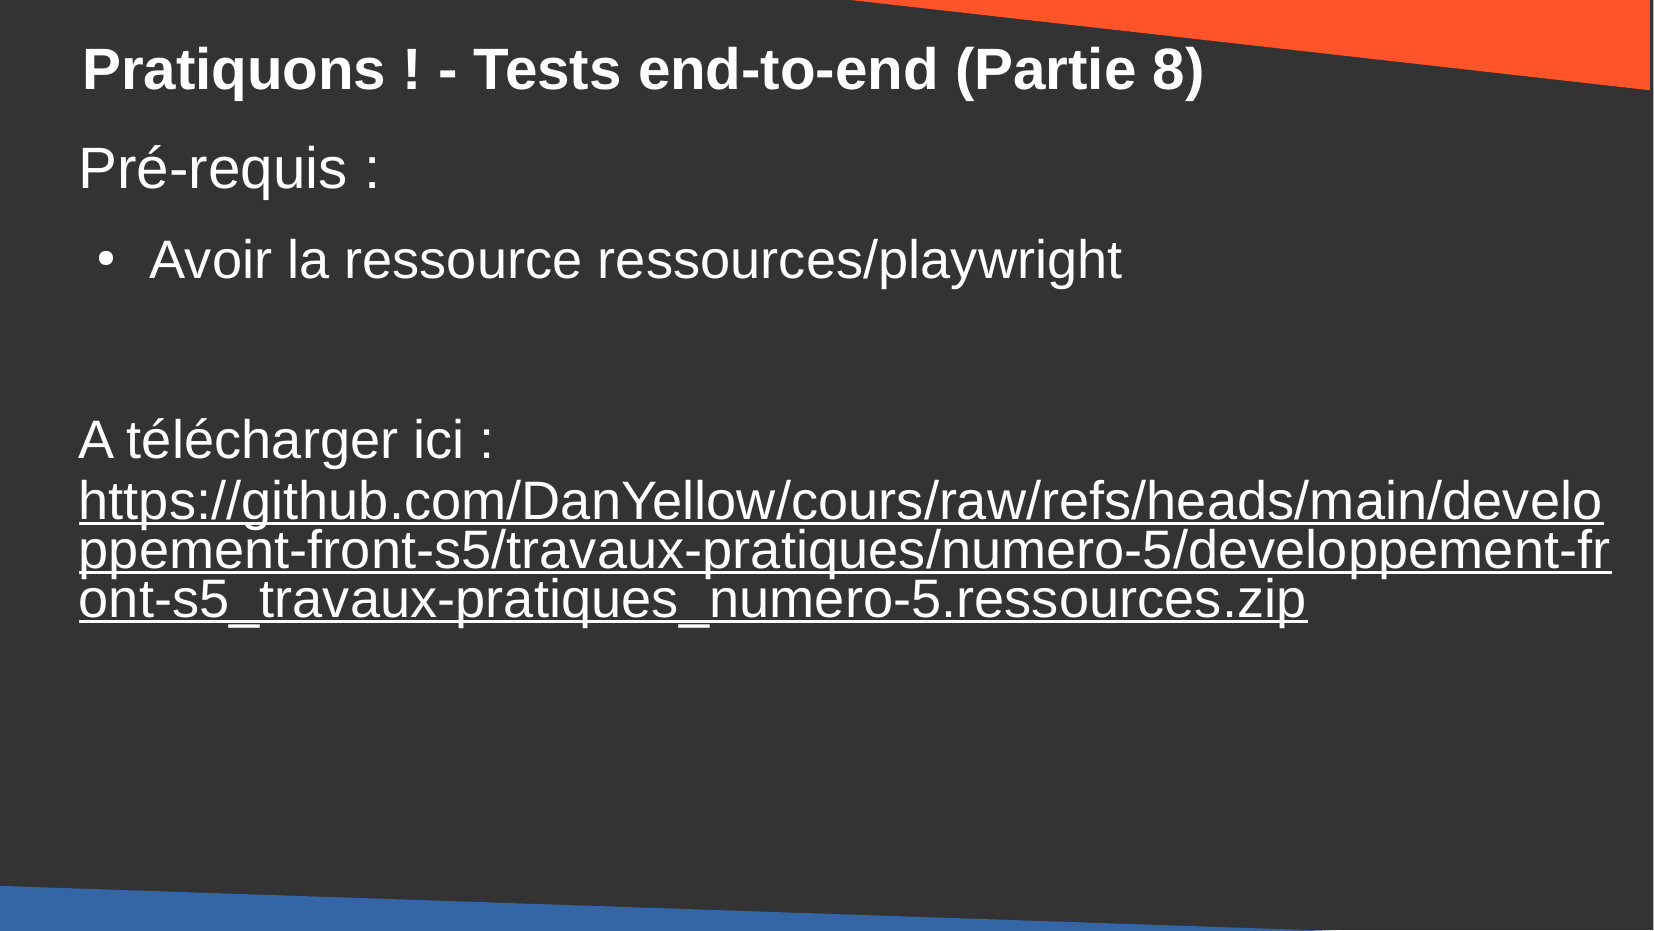

# Pratiquons ! - Tests end-to-end (Partie 8)
Pré-requis :
Avoir la ressource ressources/playwright
A télécharger ici : https://github.com/DanYellow/cours/raw/refs/heads/main/developpement-front-s5/travaux-pratiques/numero-5/developpement-front-s5_travaux-pratiques_numero-5.ressources.zip